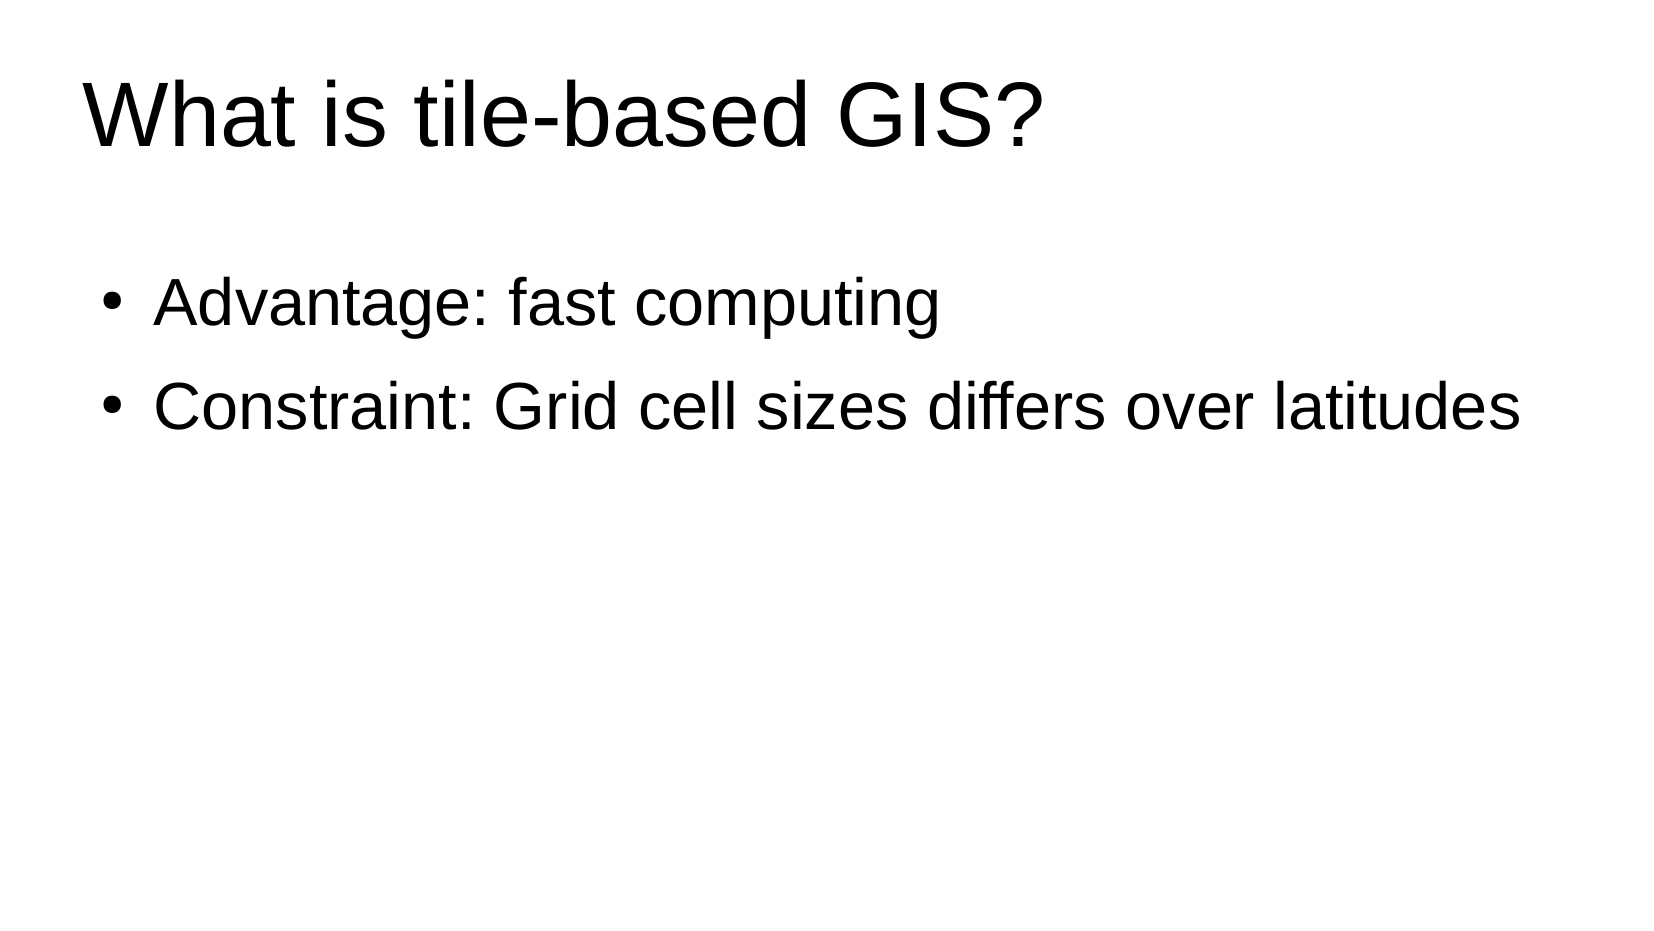

# What is tile-based GIS?
Advantage: fast computing
Constraint: Grid cell sizes differs over latitudes